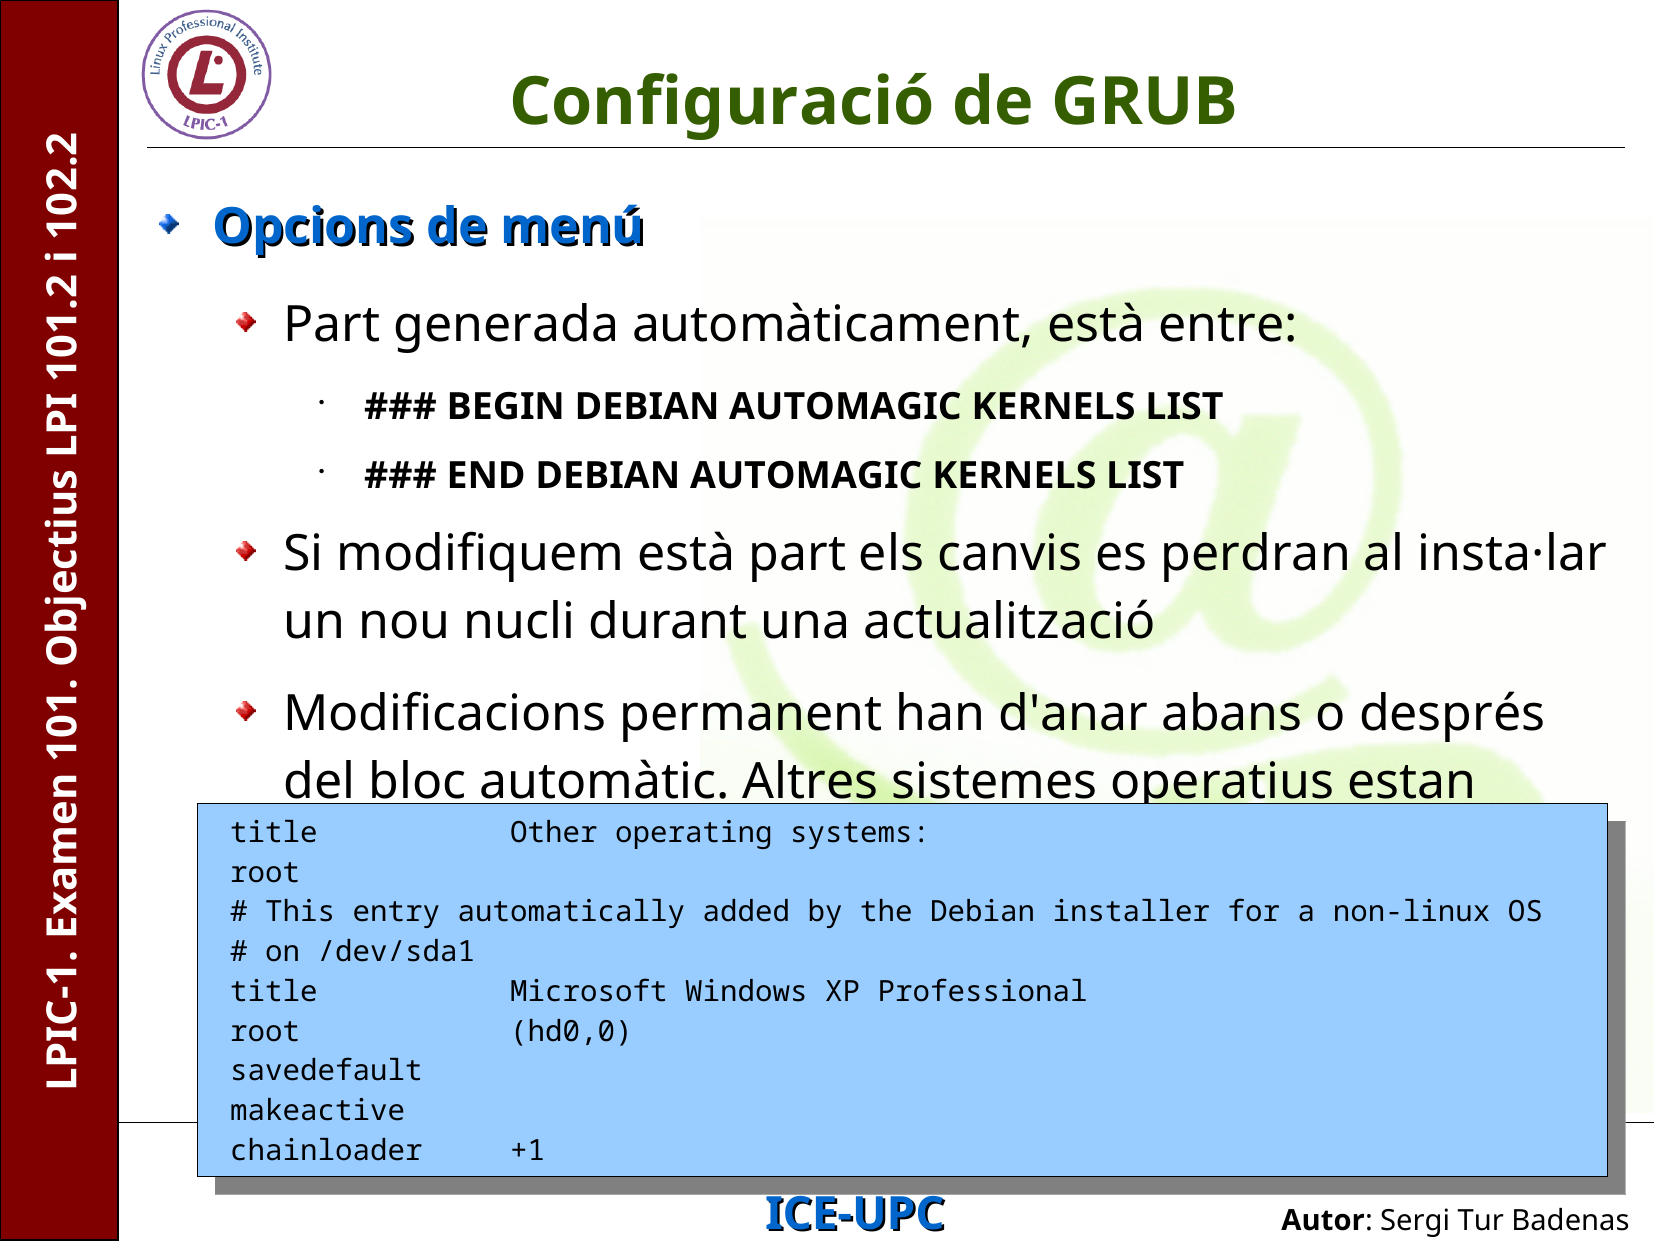

# Configuració de GRUB
Opcions de menú
Part generada automàticament, està entre:
 ### BEGIN DEBIAN AUTOMAGIC KERNELS LIST
 ### END DEBIAN AUTOMAGIC KERNELS LIST
Si modifiquem està part els canvis es perdran al insta·lar un nou nucli durant una actualització
Modificacions permanent han d'anar abans o després del bloc automàtic. Altres sistemes operatius estan després:
 title Other operating systems:
 root
 # This entry automatically added by the Debian installer for a non-linux OS
 # on /dev/sda1
 title Microsoft Windows XP Professional
 root (hd0,0)
 savedefault
 makeactive
 chainloader +1